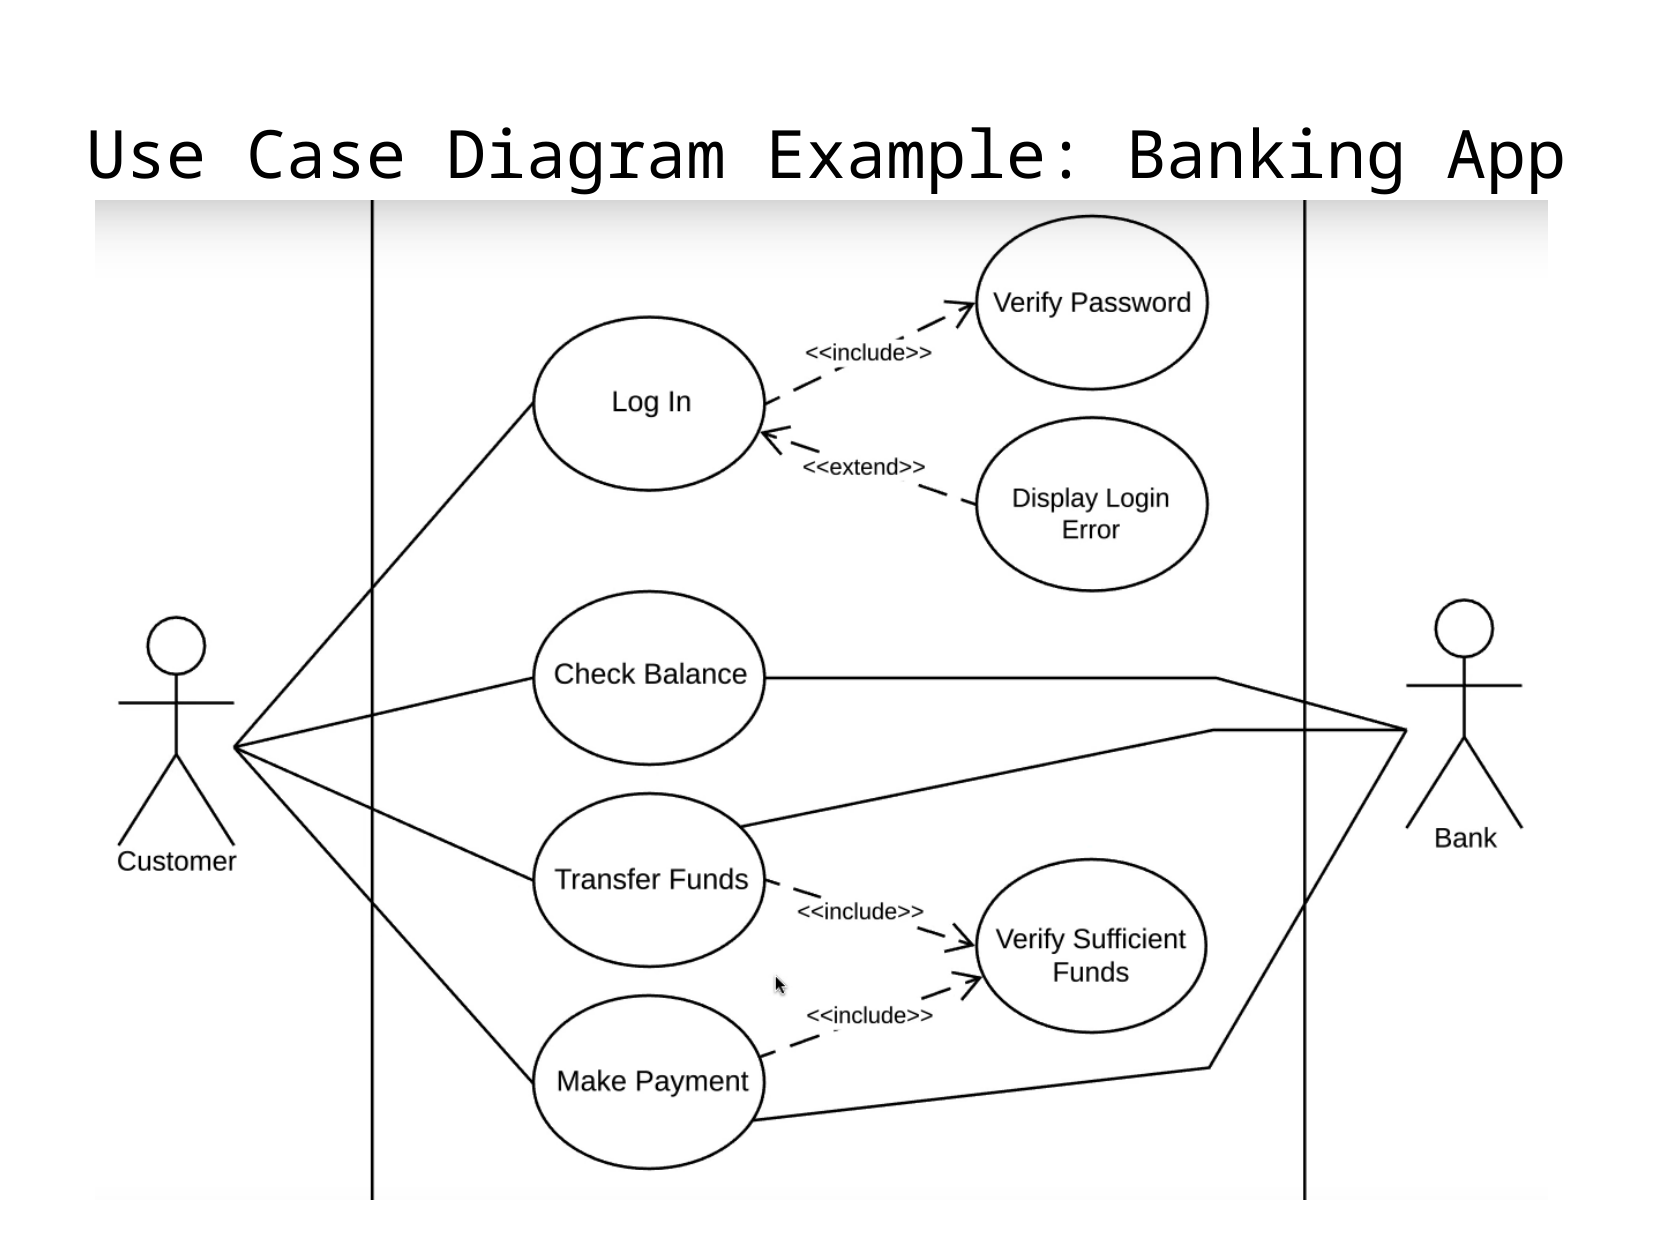

# Use Case Diagram Example: Banking App